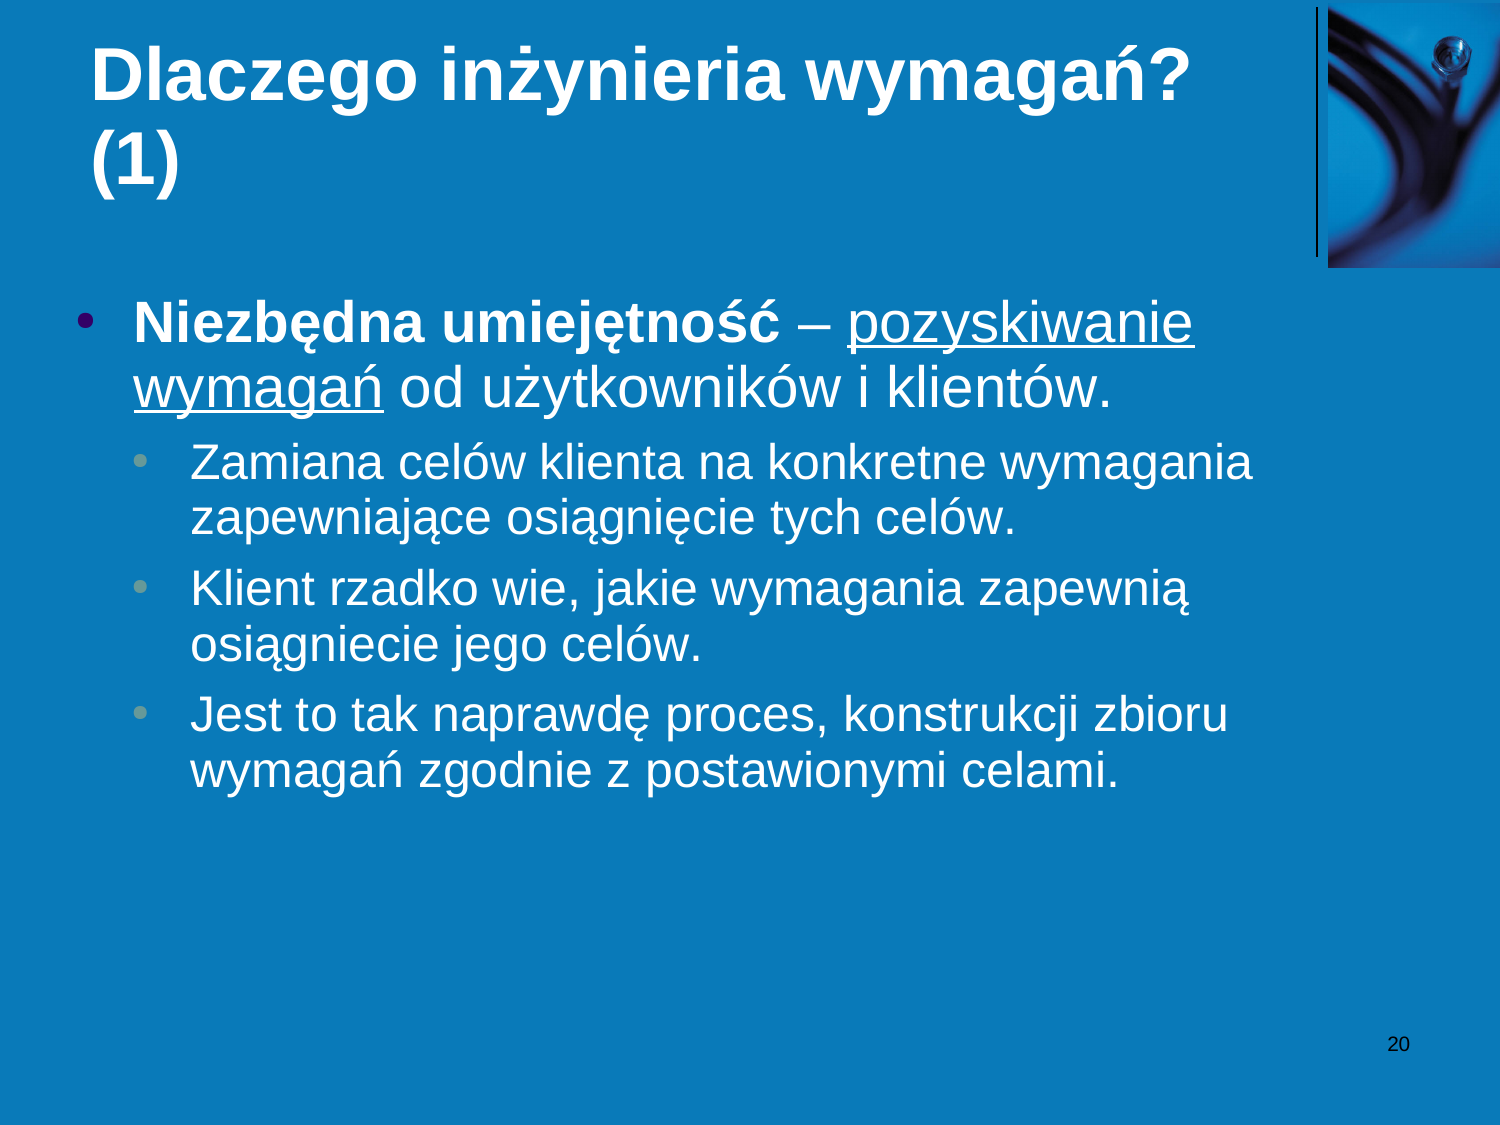

# Dlaczego inżynieria wymagań? (1)
Niezbędna umiejętność – pozyskiwanie wymagań od użytkowników i klientów.
Zamiana celów klienta na konkretne wymagania zapewniające osiągnięcie tych celów.
Klient rzadko wie, jakie wymagania zapewnią osiągniecie jego celów.
Jest to tak naprawdę proces, konstrukcji zbioru wymagań zgodnie z postawionymi celami.
20